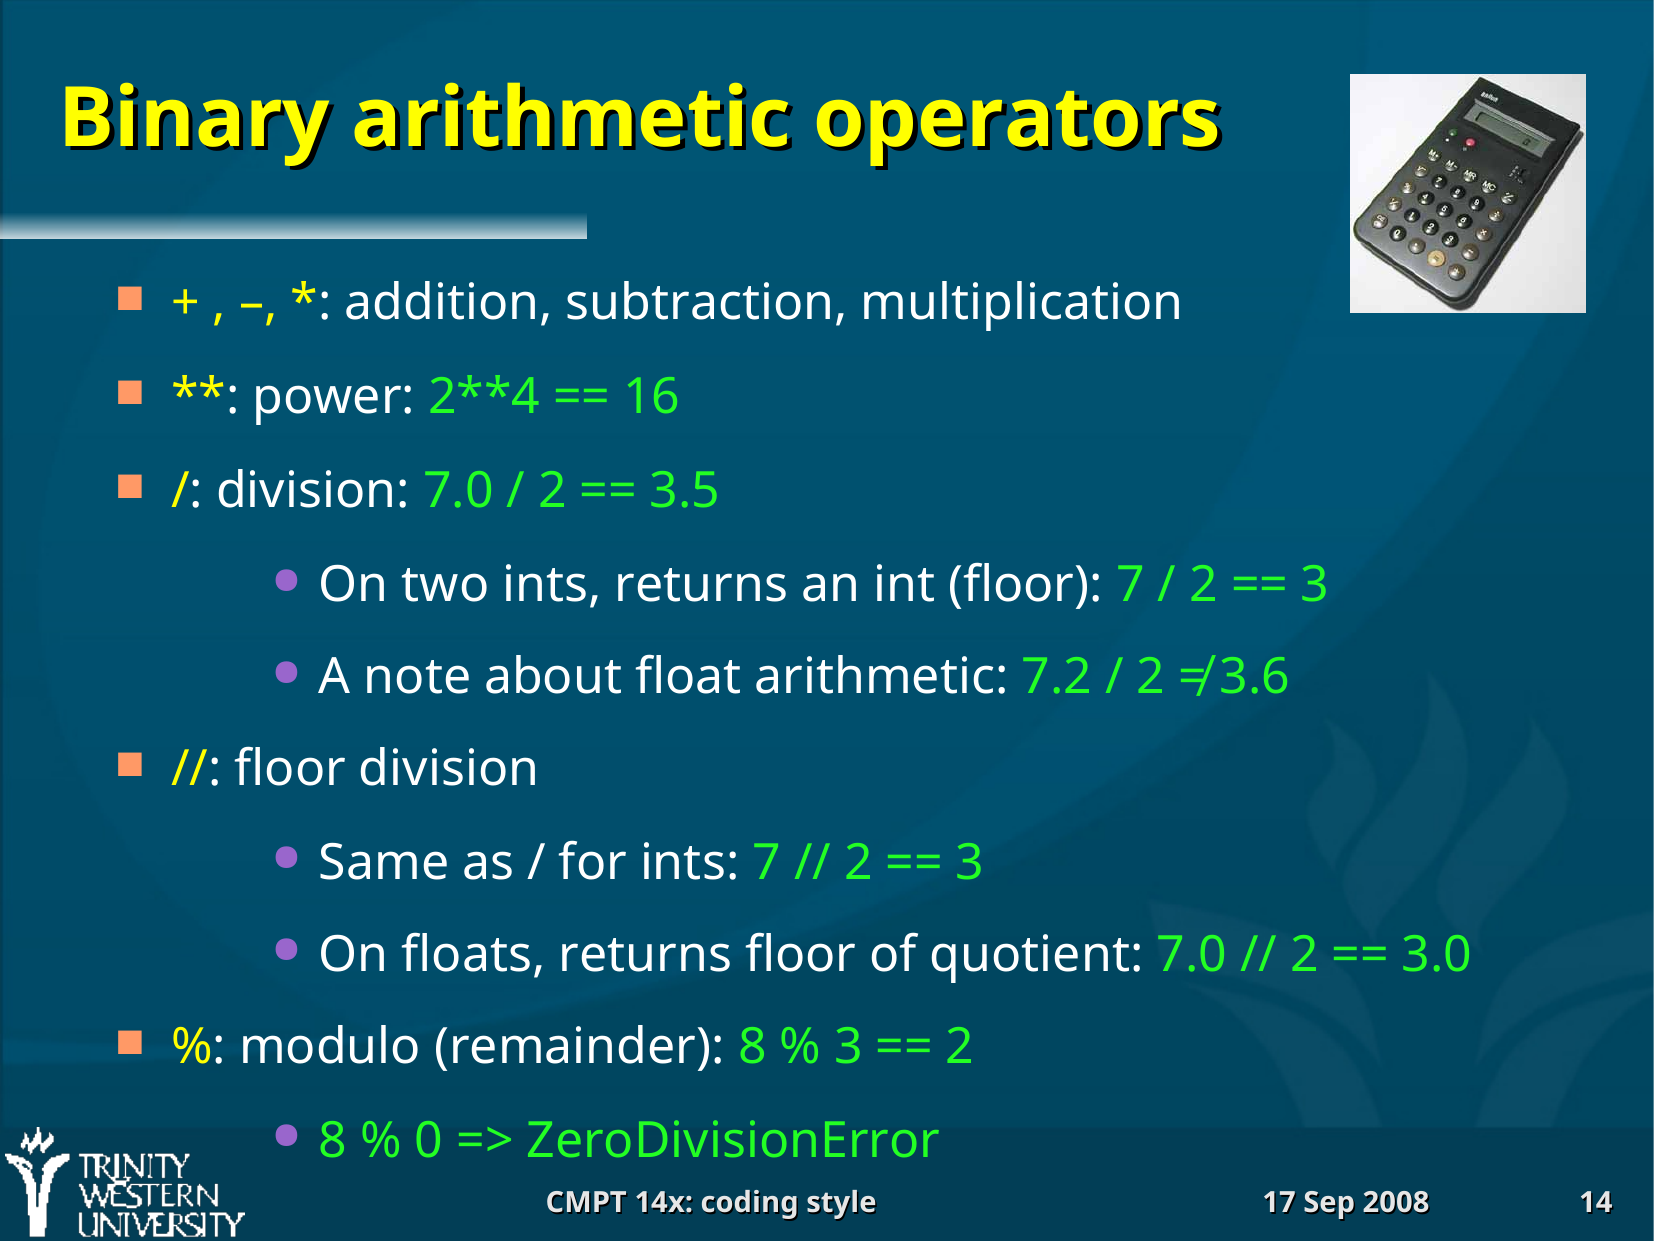

# Binary arithmetic operators
+ , –, *: addition, subtraction, multiplication
**: power: 2**4 == 16
/: division: 7.0 / 2 == 3.5
On two ints, returns an int (floor): 7 / 2 == 3
A note about float arithmetic: 7.2 / 2 ≠ 3.6
//: floor division
Same as / for ints: 7 // 2 == 3
On floats, returns floor of quotient: 7.0 // 2 == 3.0
%: modulo (remainder): 8 % 3 == 2
8 % 0 => ZeroDivisionError
CMPT 14x: coding style
17 Sep 2008
14